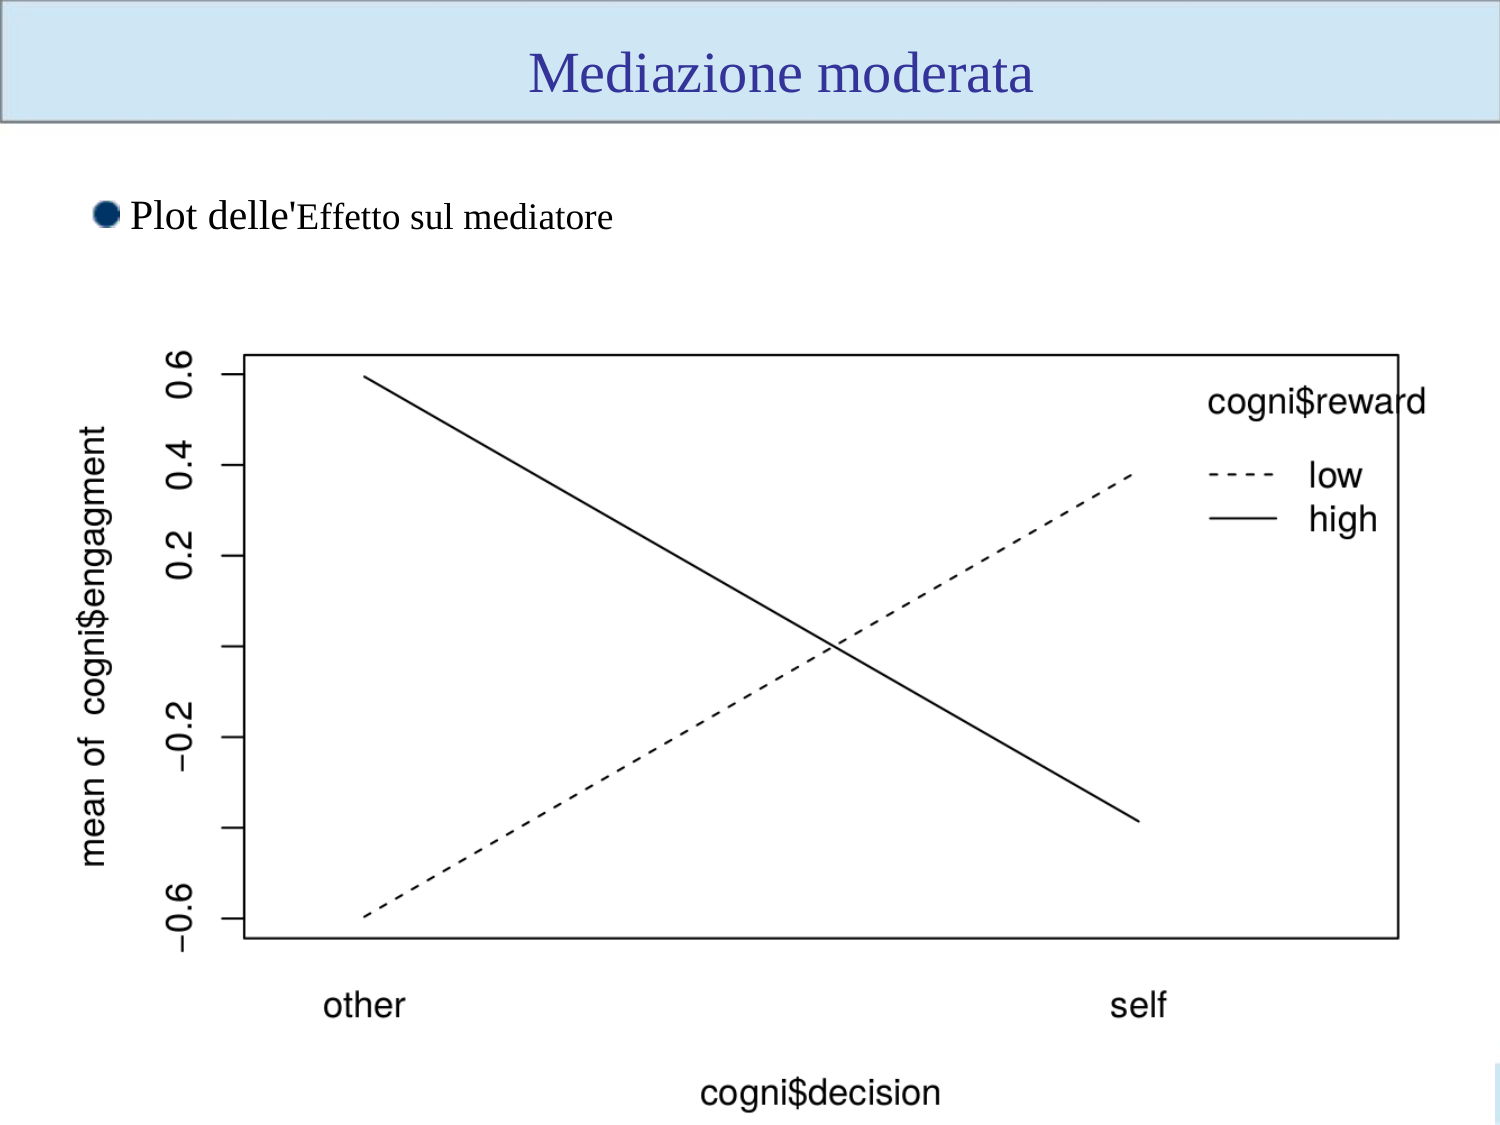

# Mediazione moderata
 Plot delle'Effetto sul mediatore